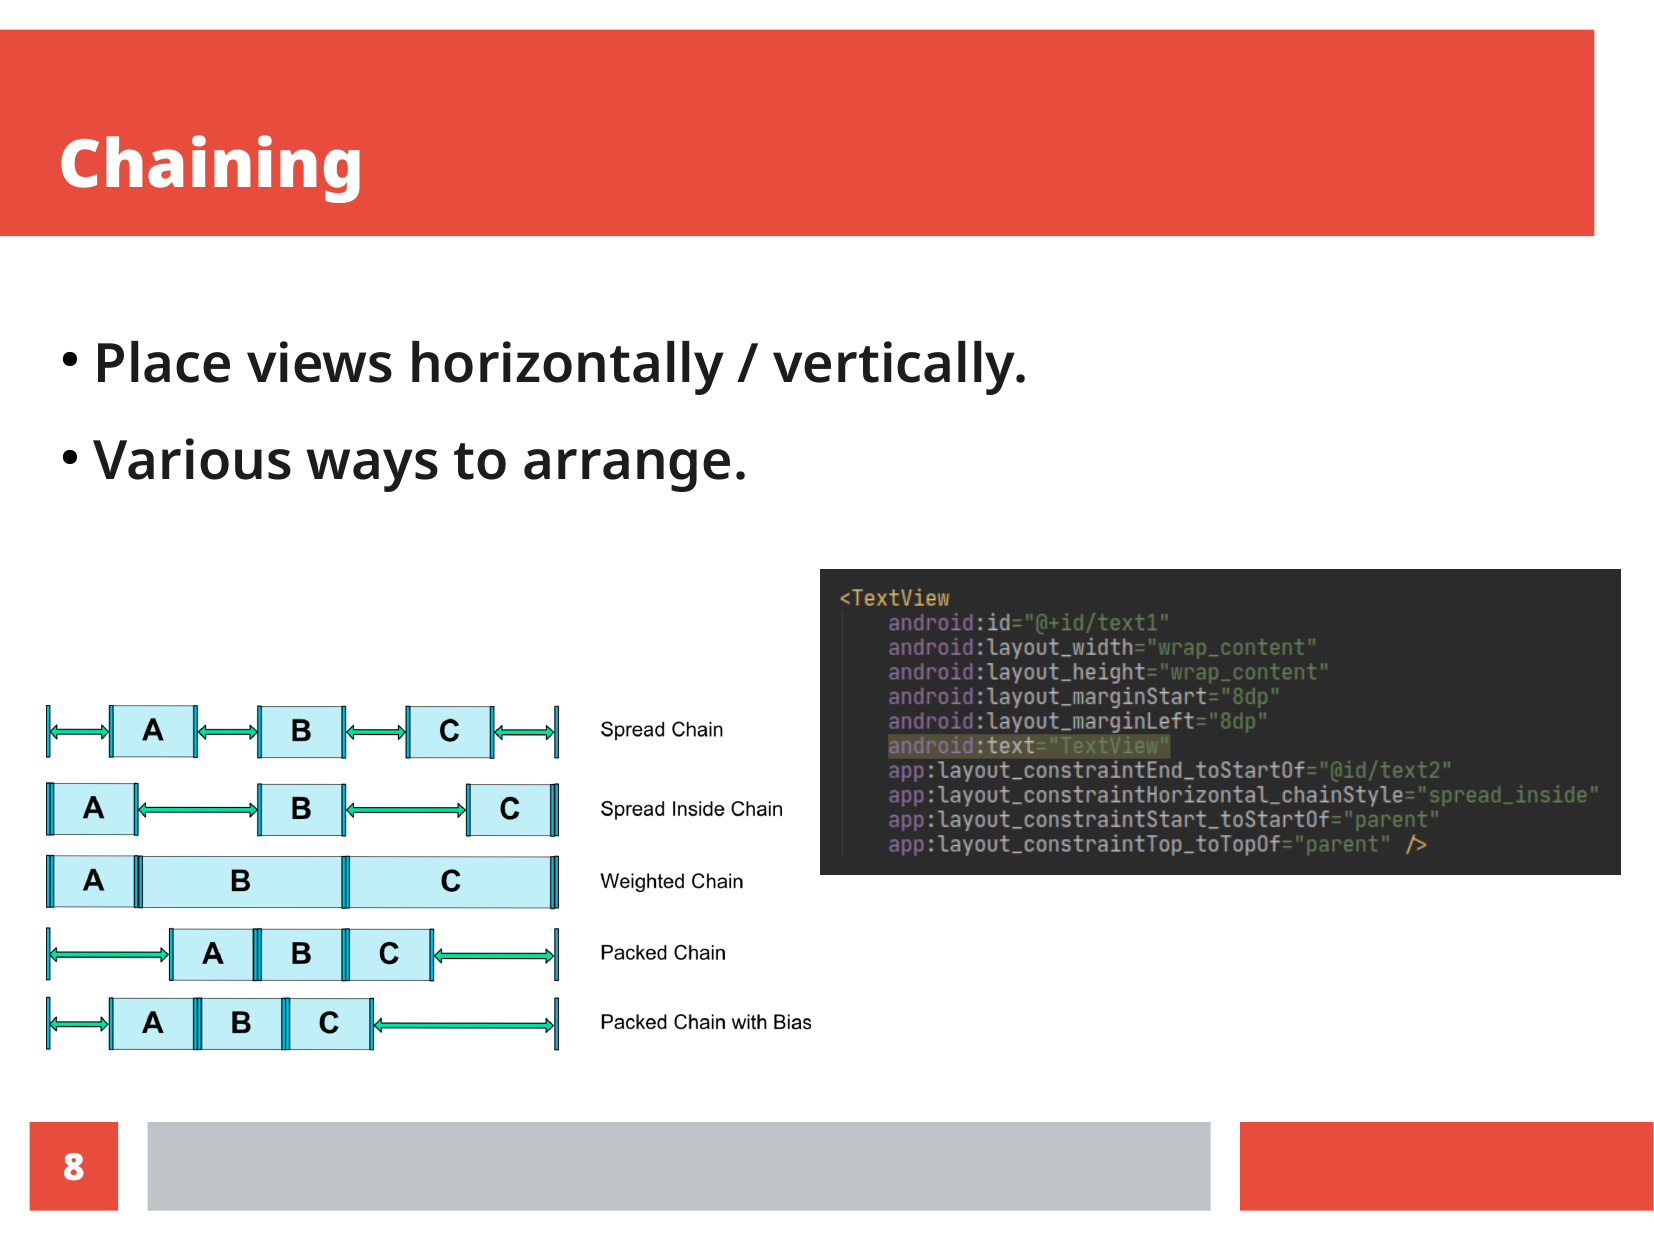

# Chaining
 Place views horizontally / vertically.
 Various ways to arrange.
8